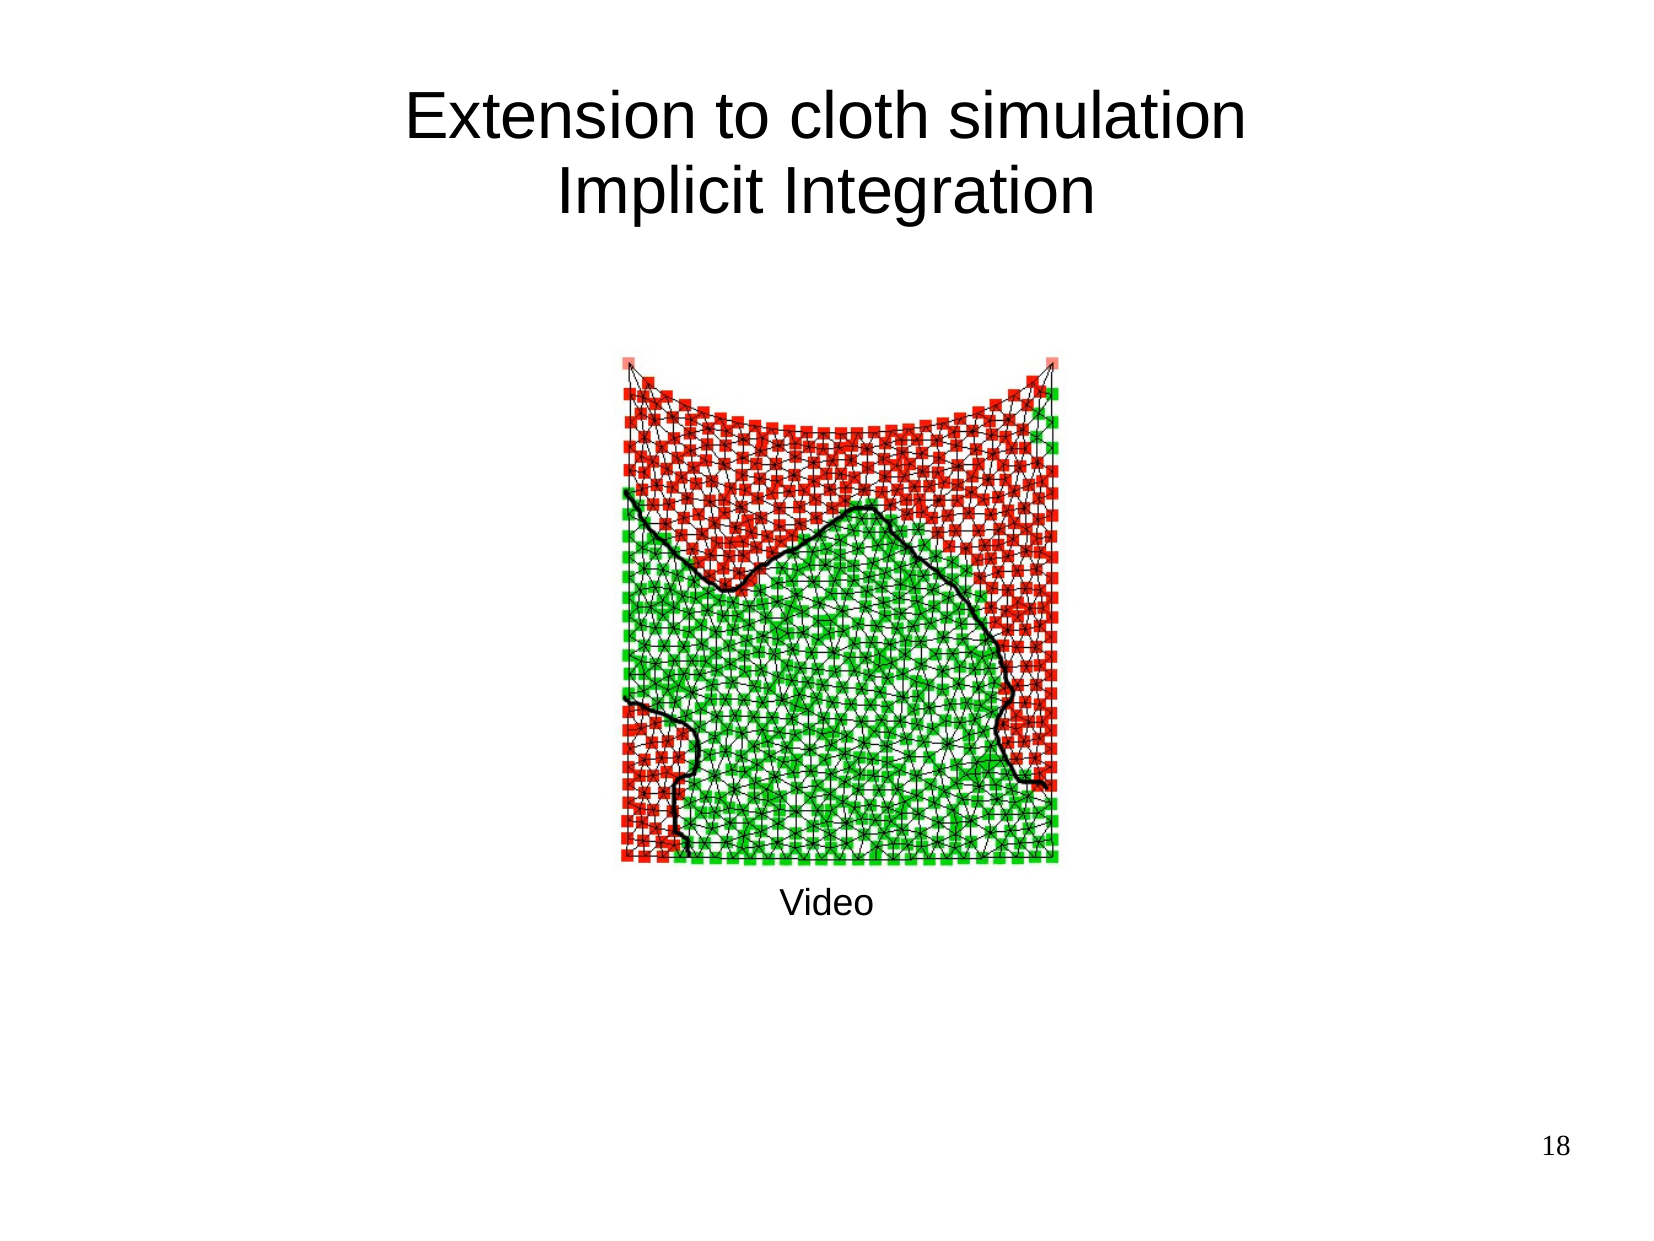

# Extension to cloth simulation Implicit Integration
Video
18